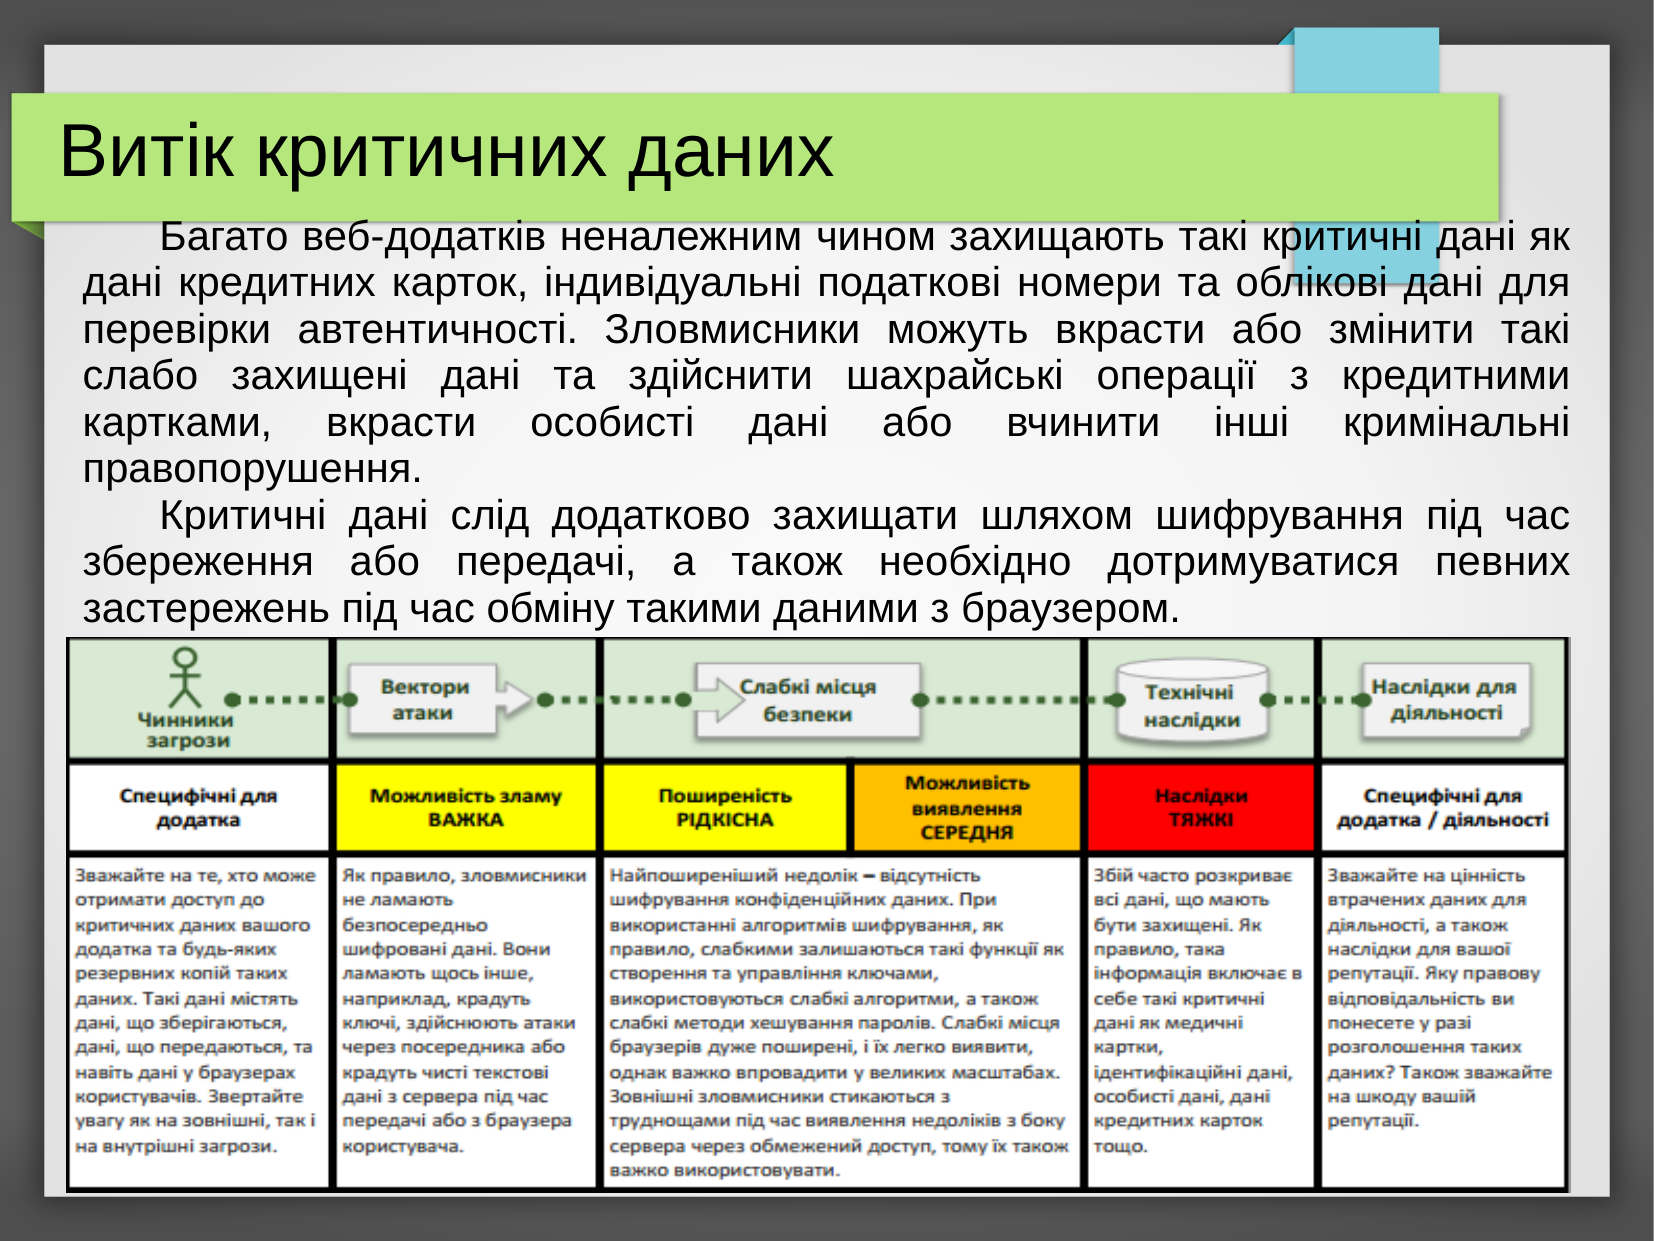

# Витік критичних даних
Багато веб-додатків неналежним чином захищають такі критичні дані як дані кредитних карток, індивідуальні податкові номери та облікові дані для перевірки автентичності. Зловмисники можуть вкрасти або змінити такі слабо захищені дані та здійснити шахрайські операції з кредитними картками, вкрасти особисті дані або вчинити інші кримінальні правопорушення.
Критичні дані слід додатково захищати шляхом шифрування під час збереження або передачі, а також необхідно дотримуватися певних застережень під час обміну такими даними з браузером.